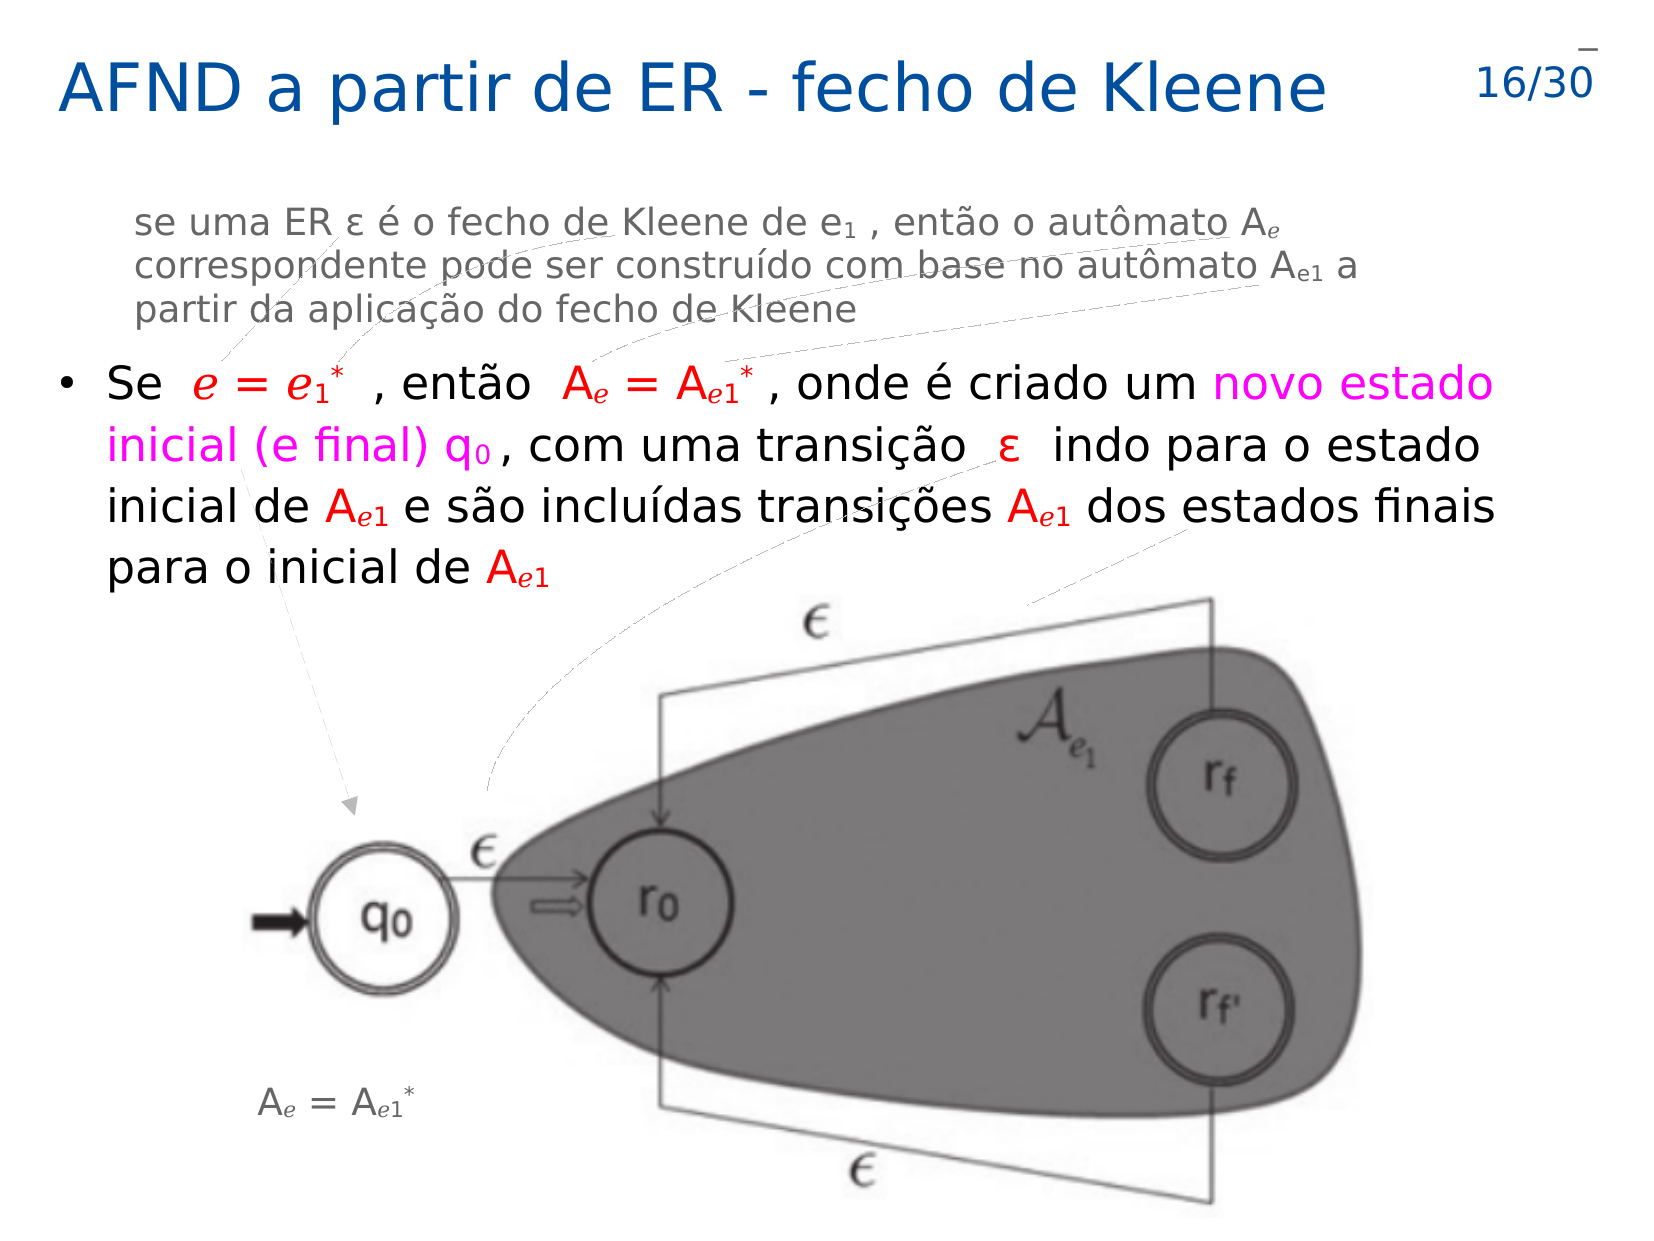

_
# AFND a partir de ER - fecho de Kleene
16
se uma ER ε é o fecho de Kleene de e1 , então o autômato Aℯ correspondente pode ser construído com base no autômato Ae1 a partir da aplicação do fecho de Kleene
Se ℯ = ℯ1* , então Aℯ = Aℯ1* , onde é criado um novo estado inicial (e final) q0 , com uma transição ε indo para o estado inicial de Aℯ1 e são incluídas transições Aℯ1 dos estados finais para o inicial de Aℯ1
Aℯ = Aℯ1*